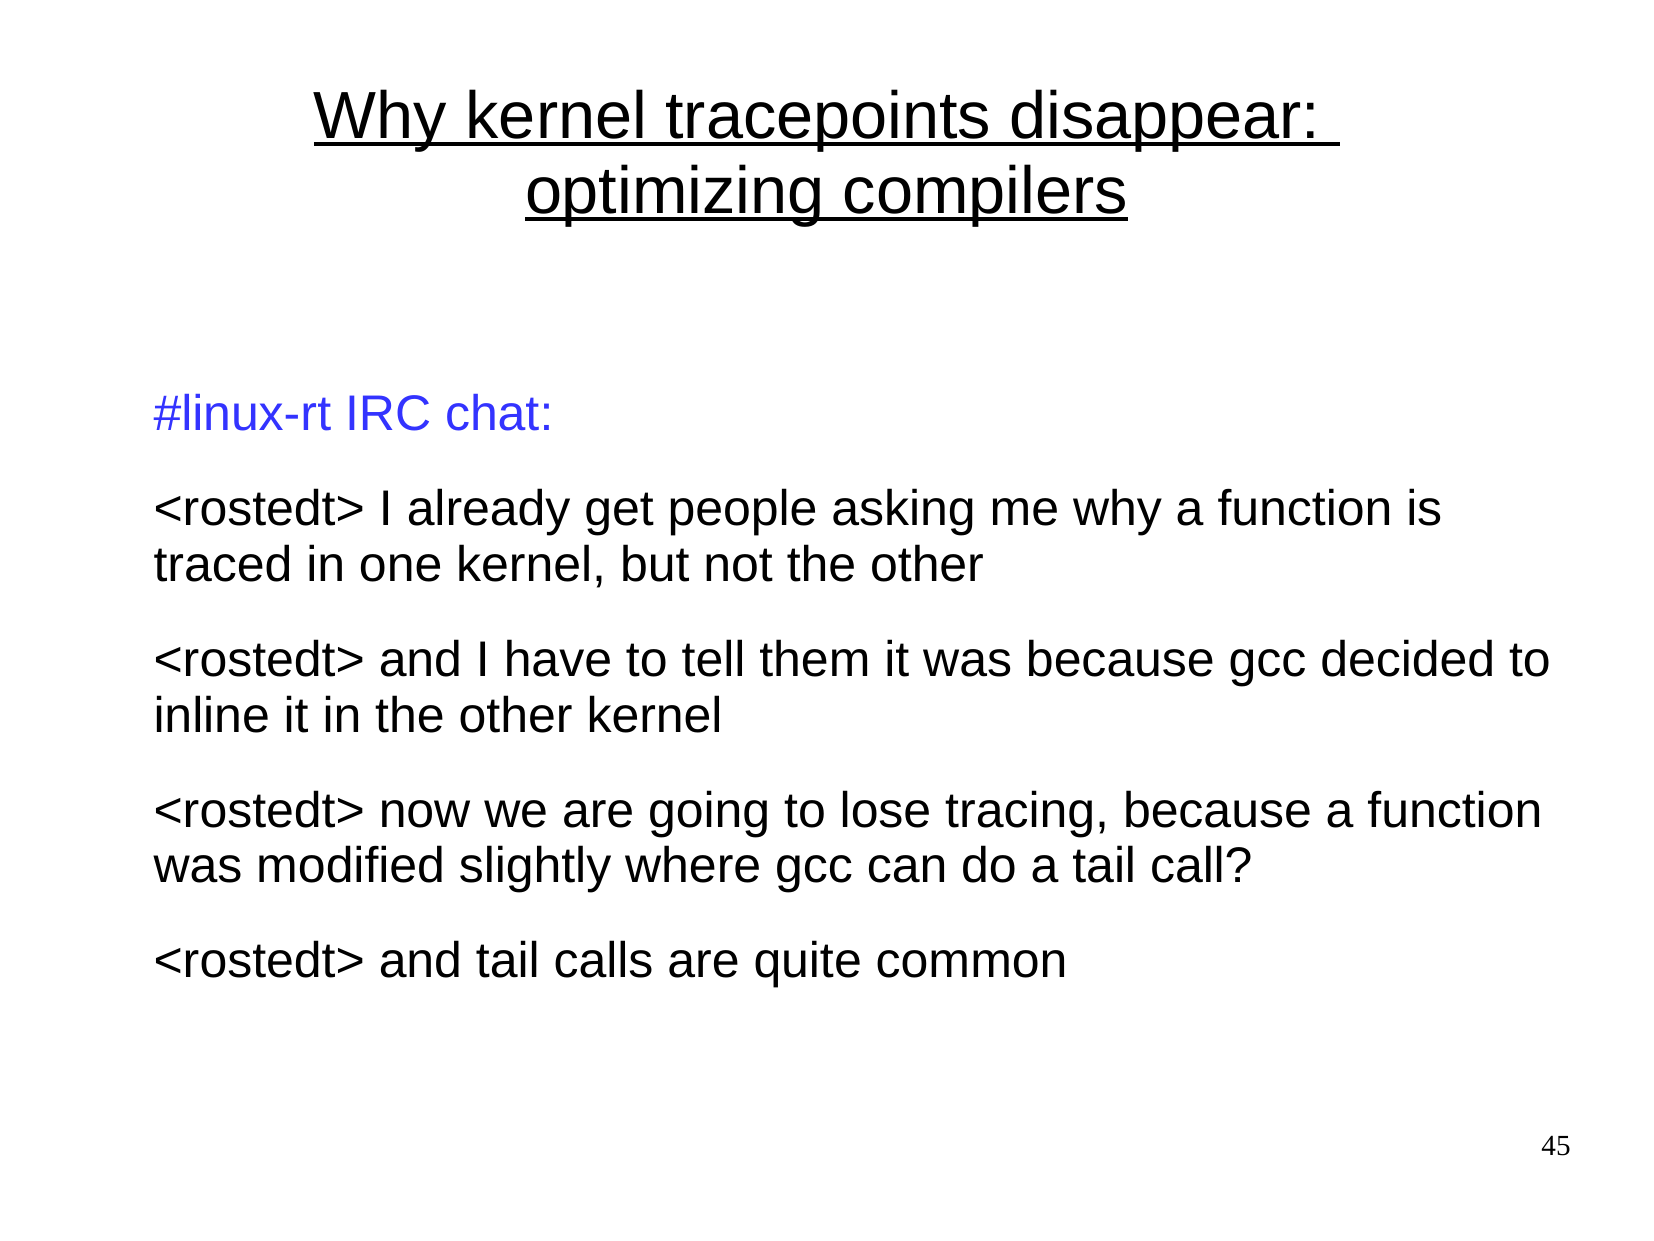

# Why kernel tracepoints disappear: optimizing compilers
#linux-rt IRC chat:
<rostedt> I already get people asking me why a function is traced in one kernel, but not the other
<rostedt> and I have to tell them it was because gcc decided to inline it in the other kernel
<rostedt> now we are going to lose tracing, because a function was modified slightly where gcc can do a tail call?
<rostedt> and tail calls are quite common
45